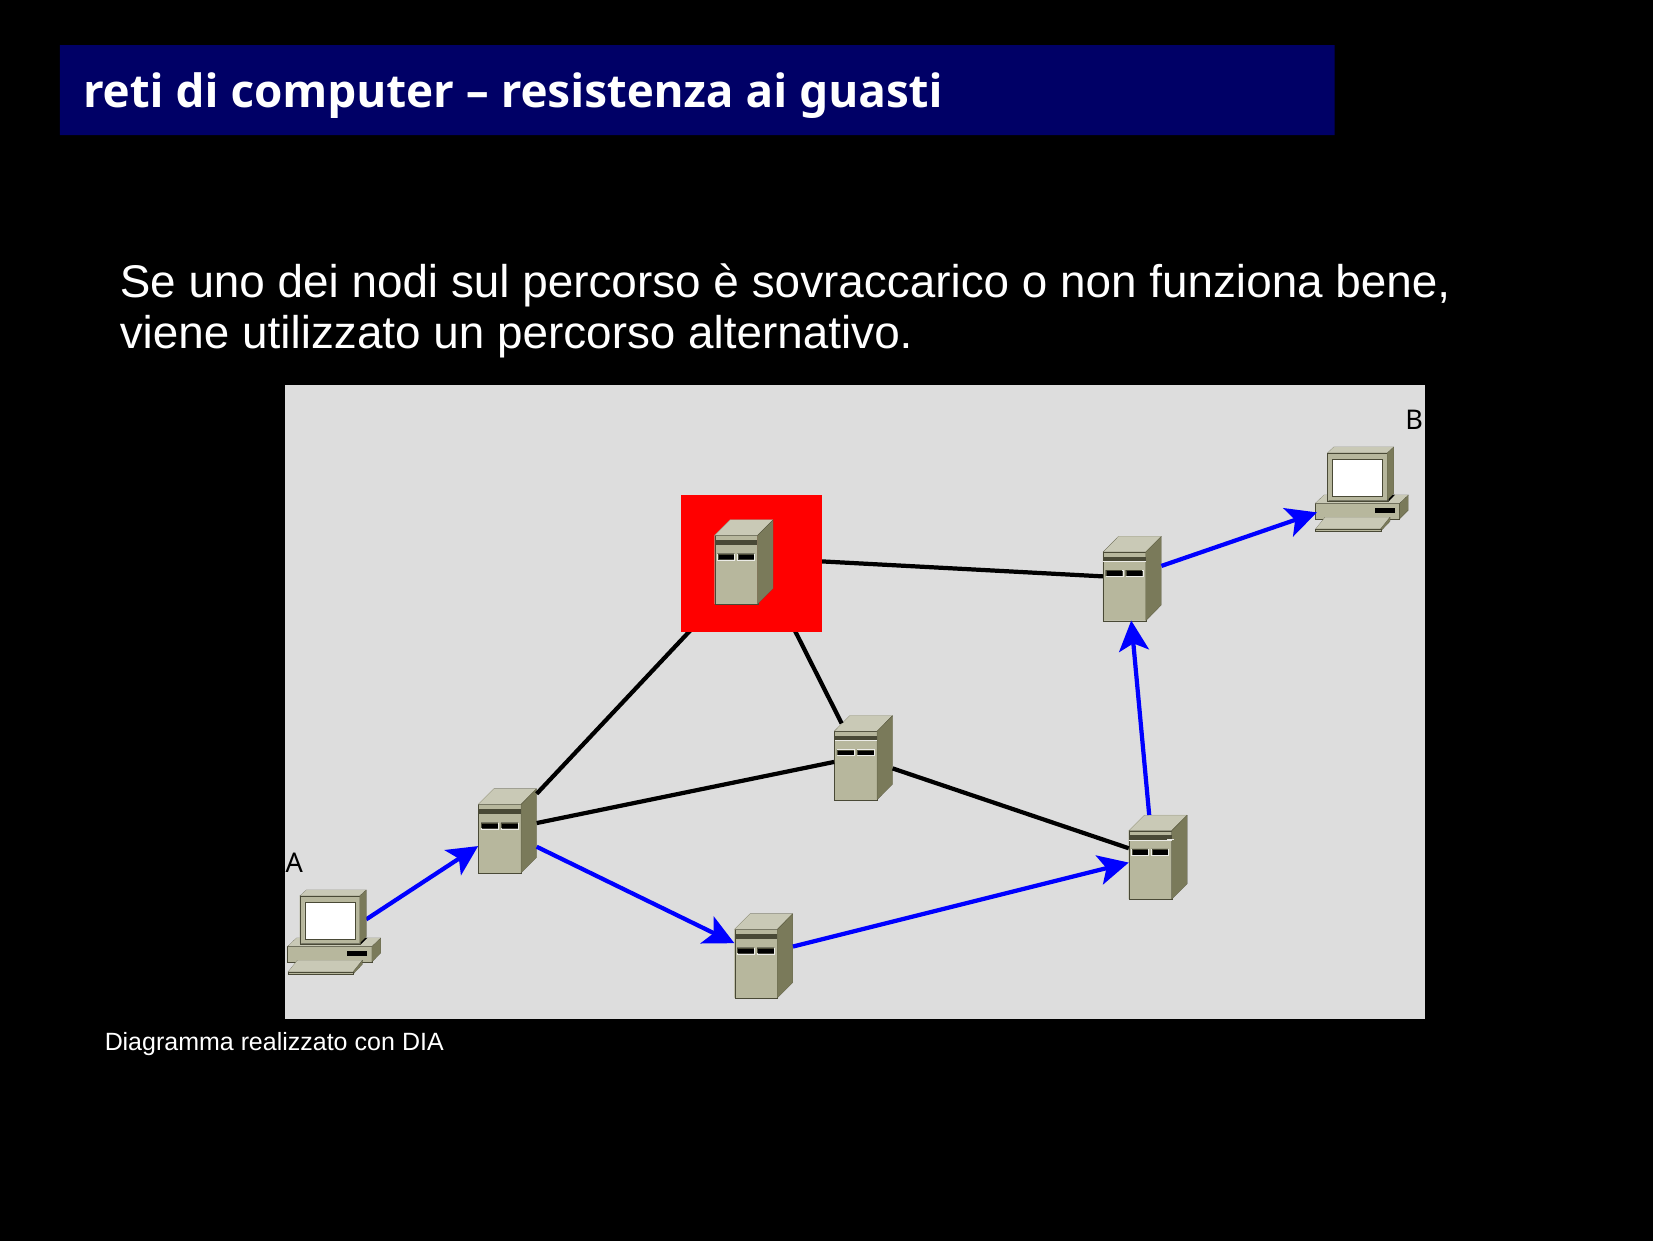

# reti di computer – resistenza ai guasti
Se uno dei nodi sul percorso è sovraccarico o non funziona bene,
viene utilizzato un percorso alternativo.
Diagramma realizzato con DIA